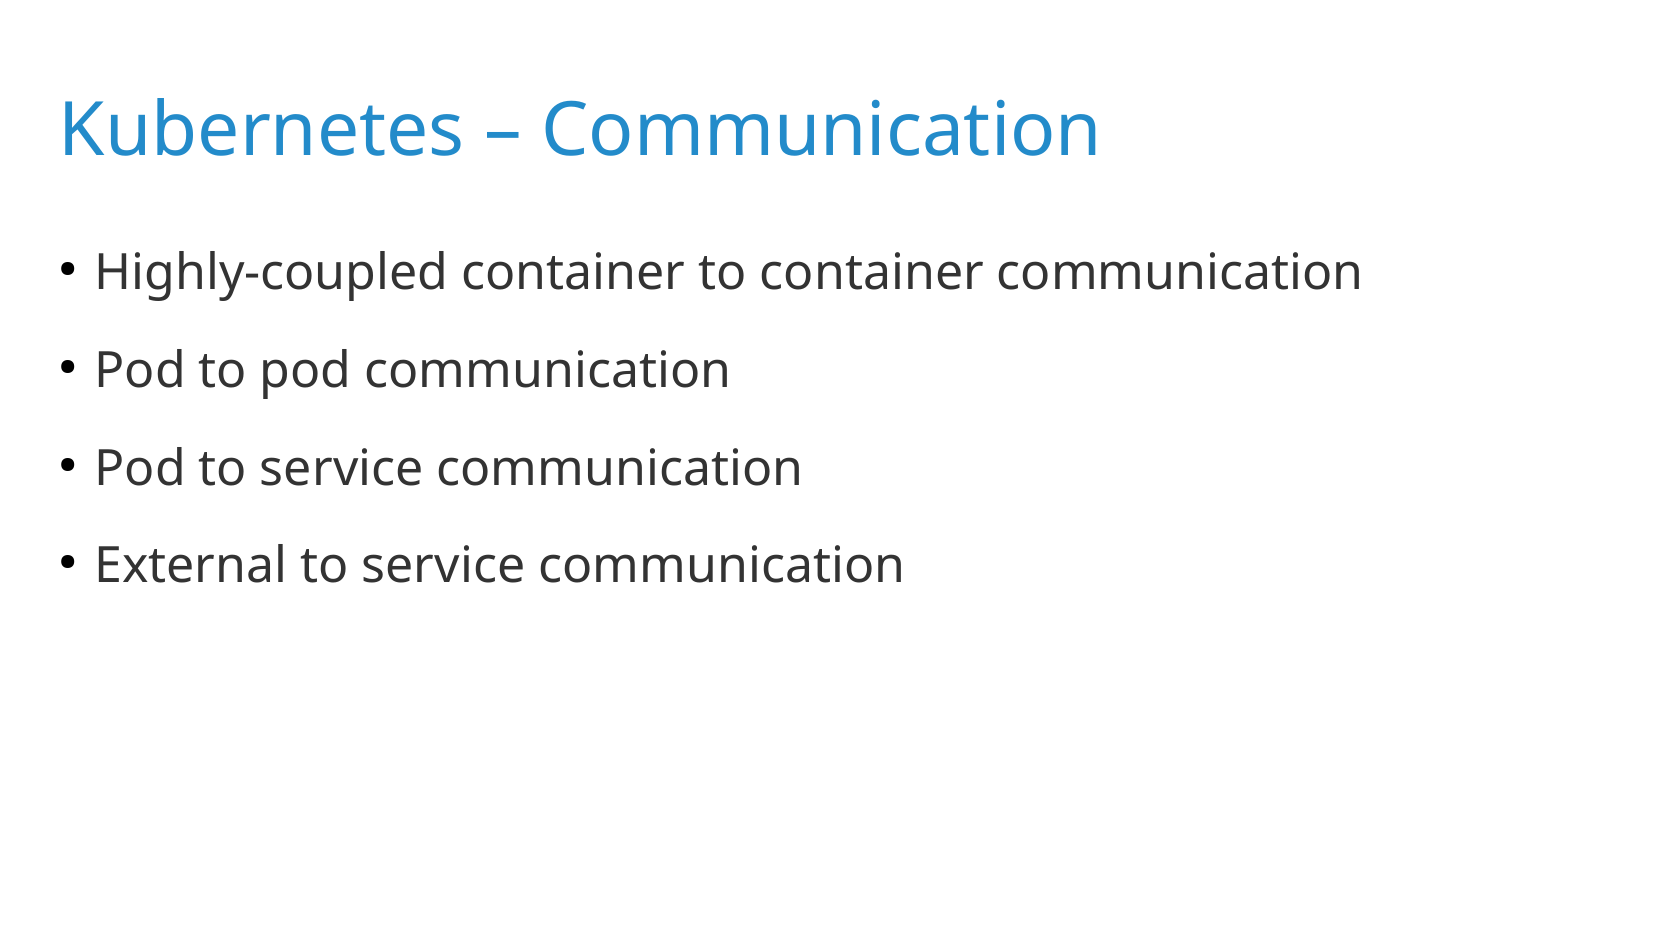

# Kubernetes – Communication
Highly-coupled container to container communication
Pod to pod communication
Pod to service communication
External to service communication